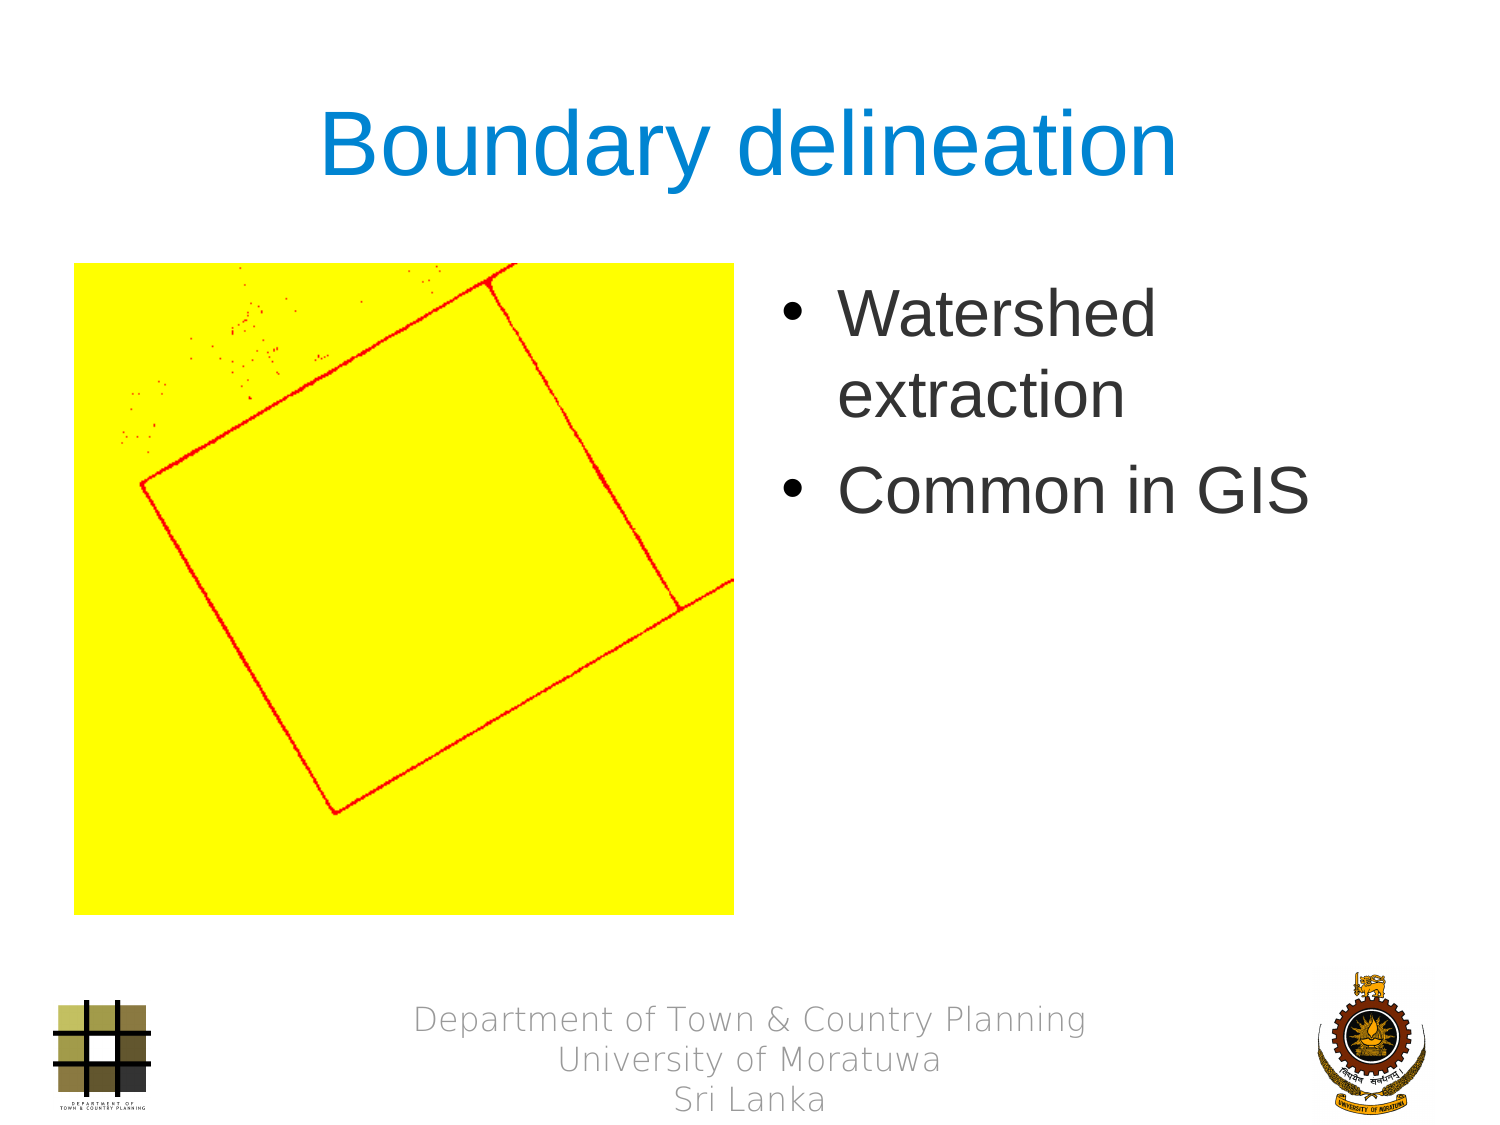

# Boundary delineation
Watershed extraction
Common in GIS